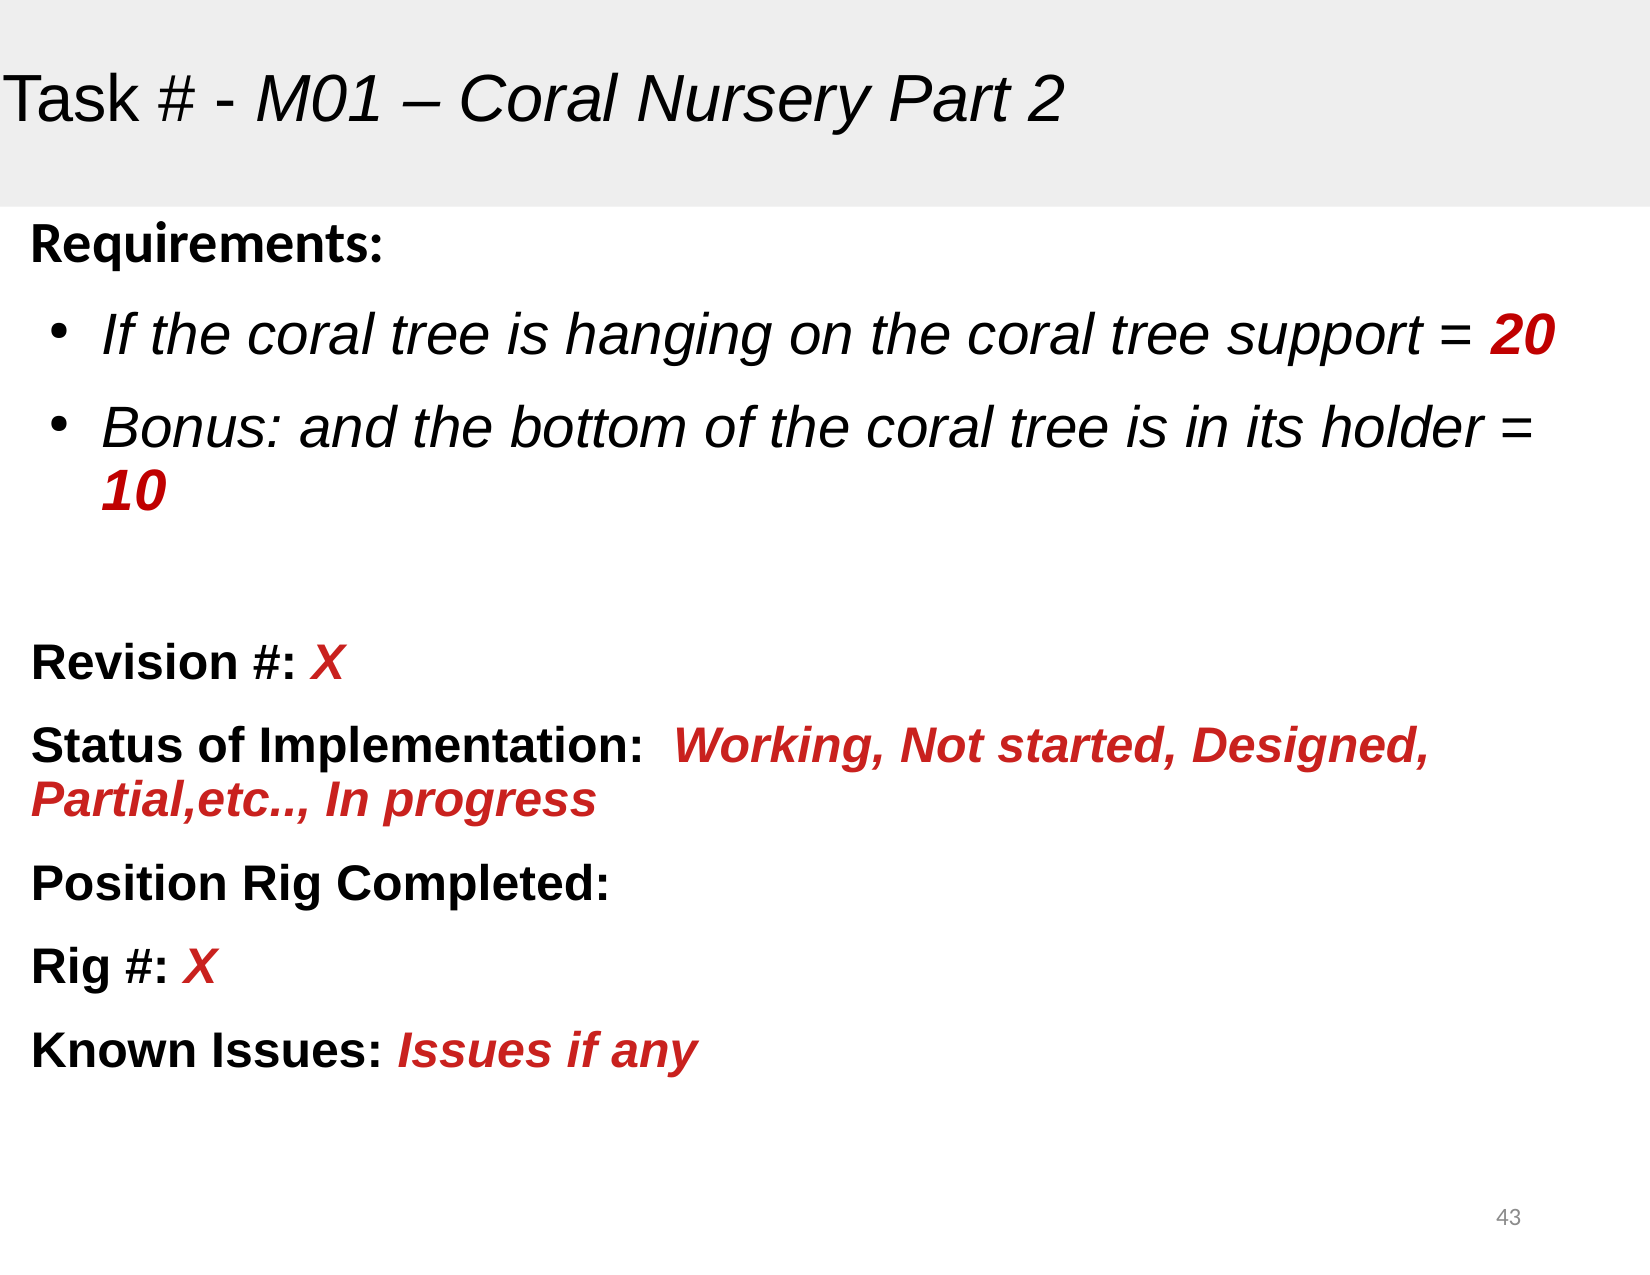

# Task # - M01 – Coral Nursery Part 2
Requirements:
If the coral tree is hanging on the coral tree support = 20
Bonus: and the bottom of the coral tree is in its holder = 10
Revision #: X
Status of Implementation: Working, Not started, Designed, Partial,etc.., In progress
Position Rig Completed:
Rig #: X
Known Issues: Issues if any
43